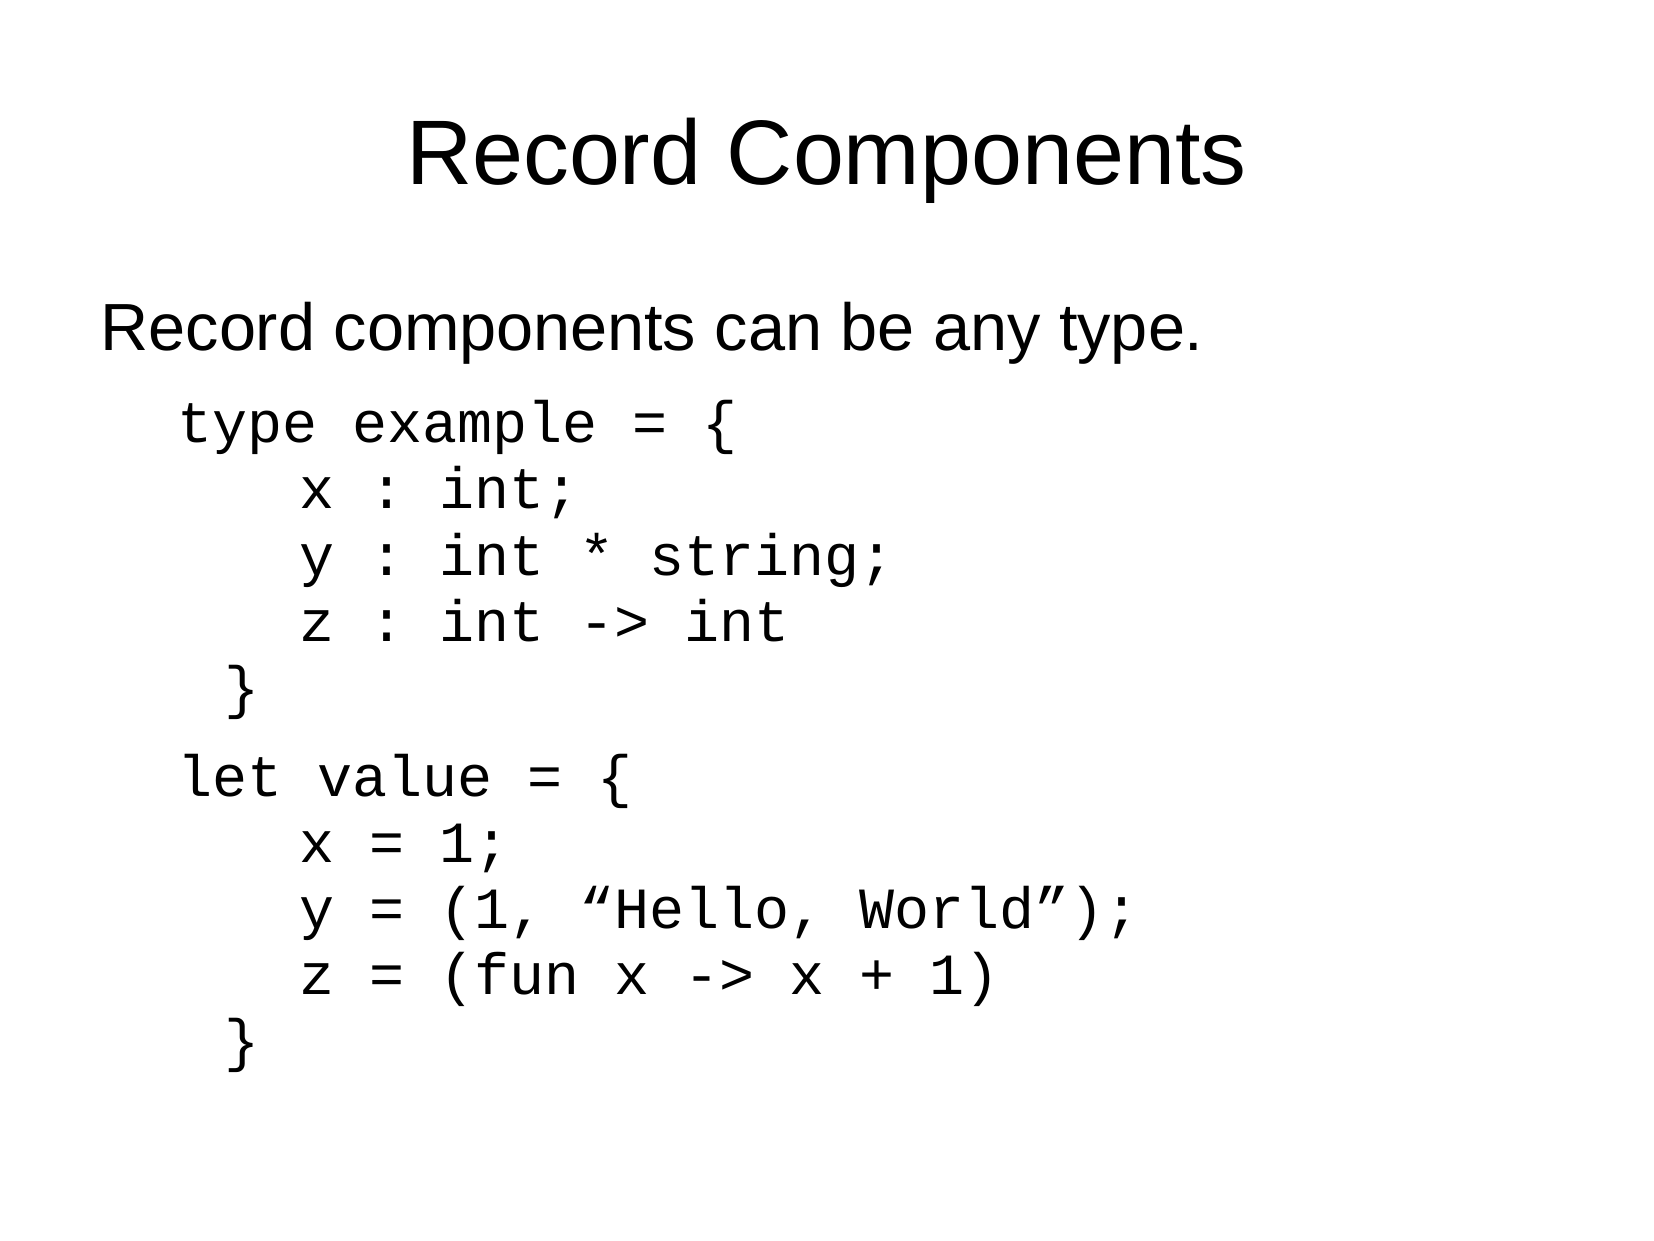

# Record Components
Record components can be any type.
type example = {
	x : int;
	y : int * string;
	z : int -> int
}
let value = {
	x = 1;
	y = (1, “Hello, World”);
	z = (fun x -> x + 1)
}